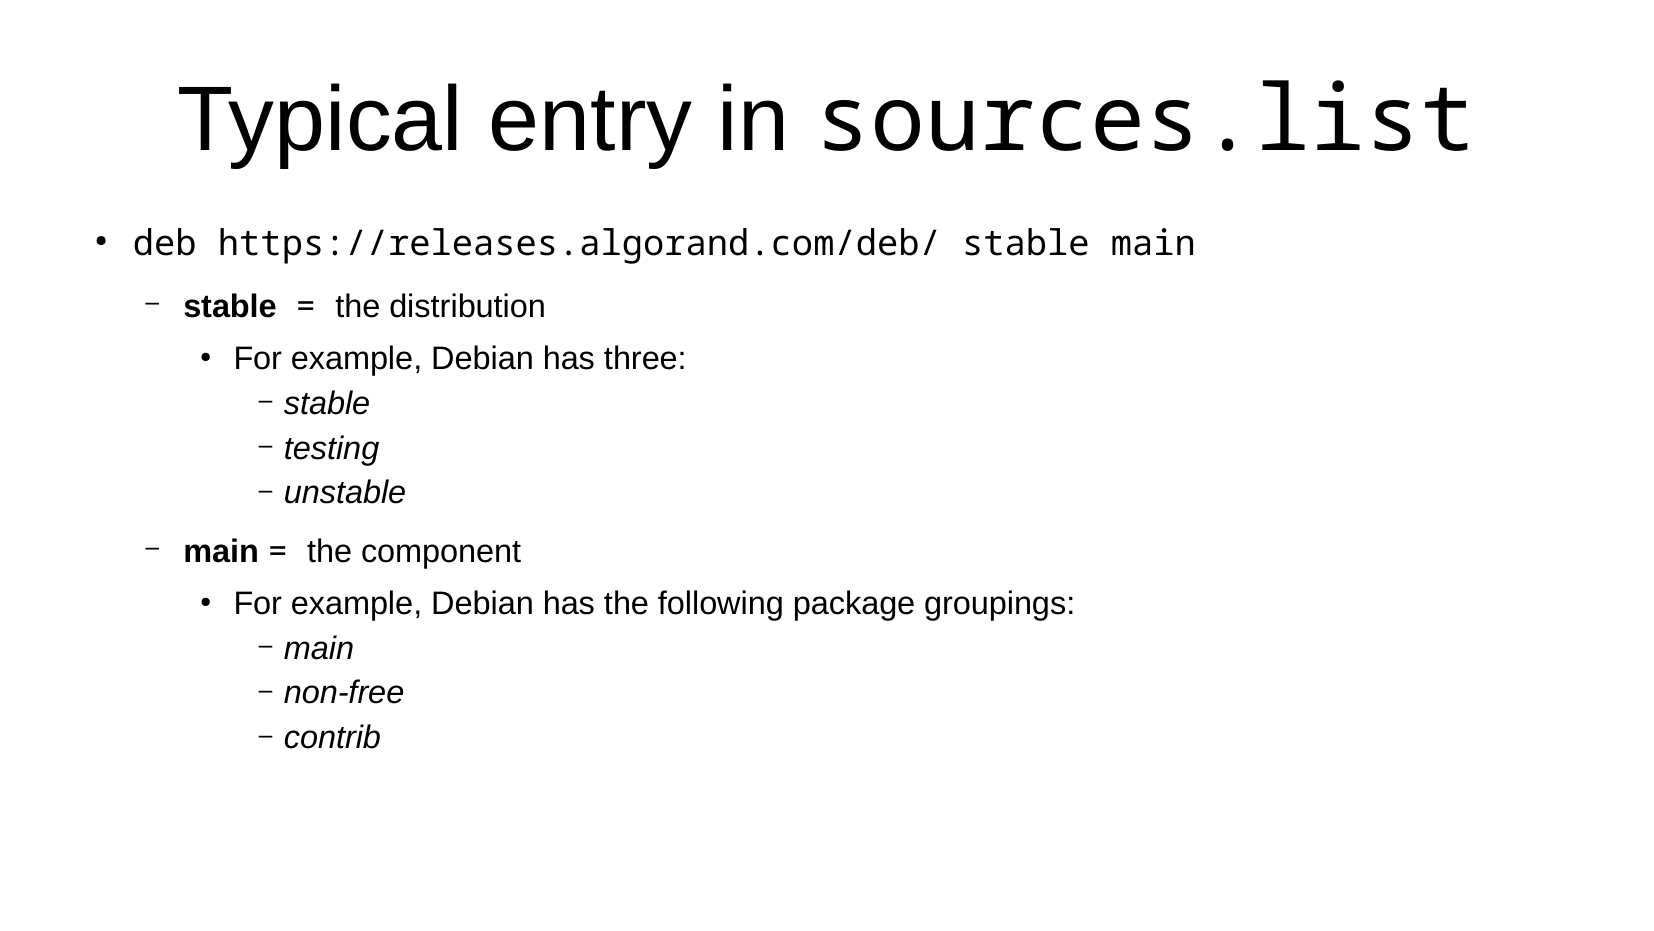

# Typical entry in sources.list
deb https://releases.algorand.com/deb/ stable main
stable = the distribution
For example, Debian has three:
stable
testing
unstable
main = the component
For example, Debian has the following package groupings:
main
non-free
contrib